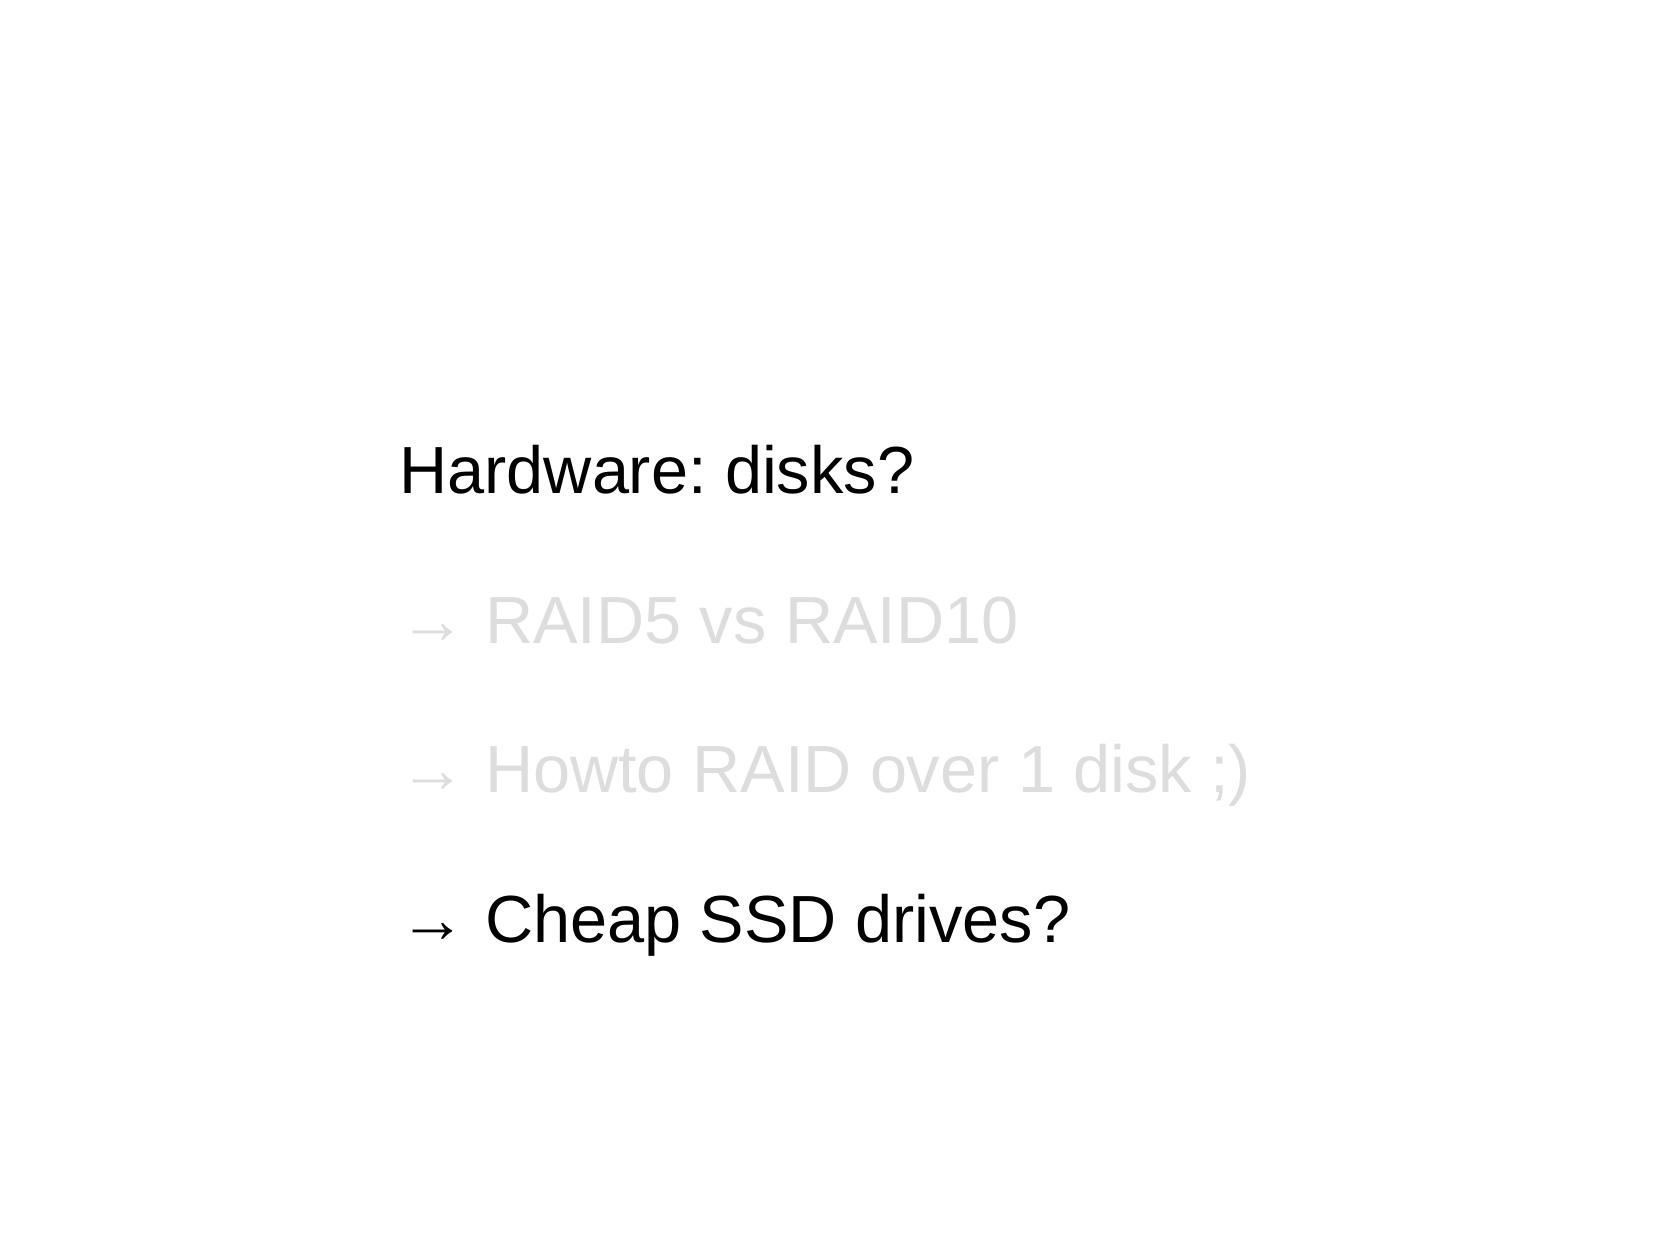

Hardware: disks?
→ RAID5 vs RAID10
→ Howto RAID over 1 disk ;)
→ Cheap SSD drives?